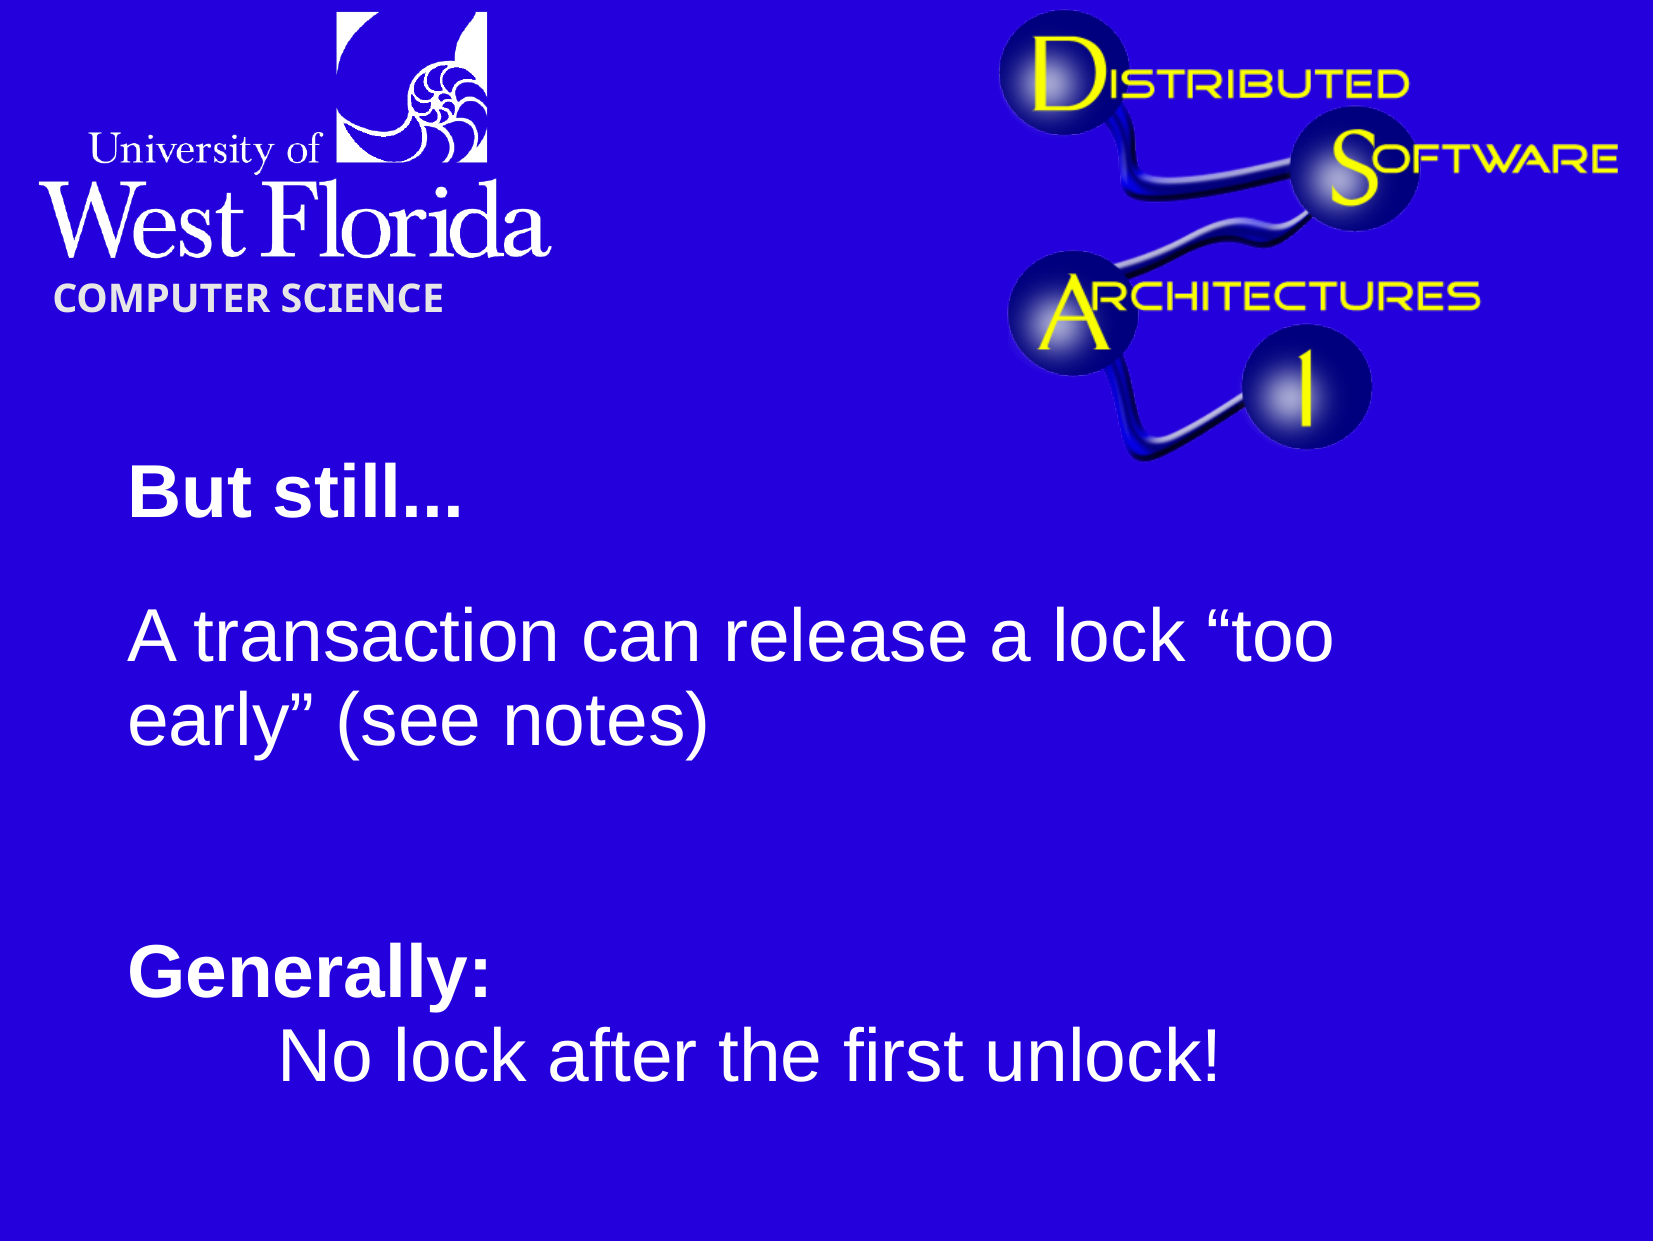

COMPUTER SCIENCE
But still...
A transaction can release a lock “too early” (see notes)
Generally:
		No lock after the first unlock!